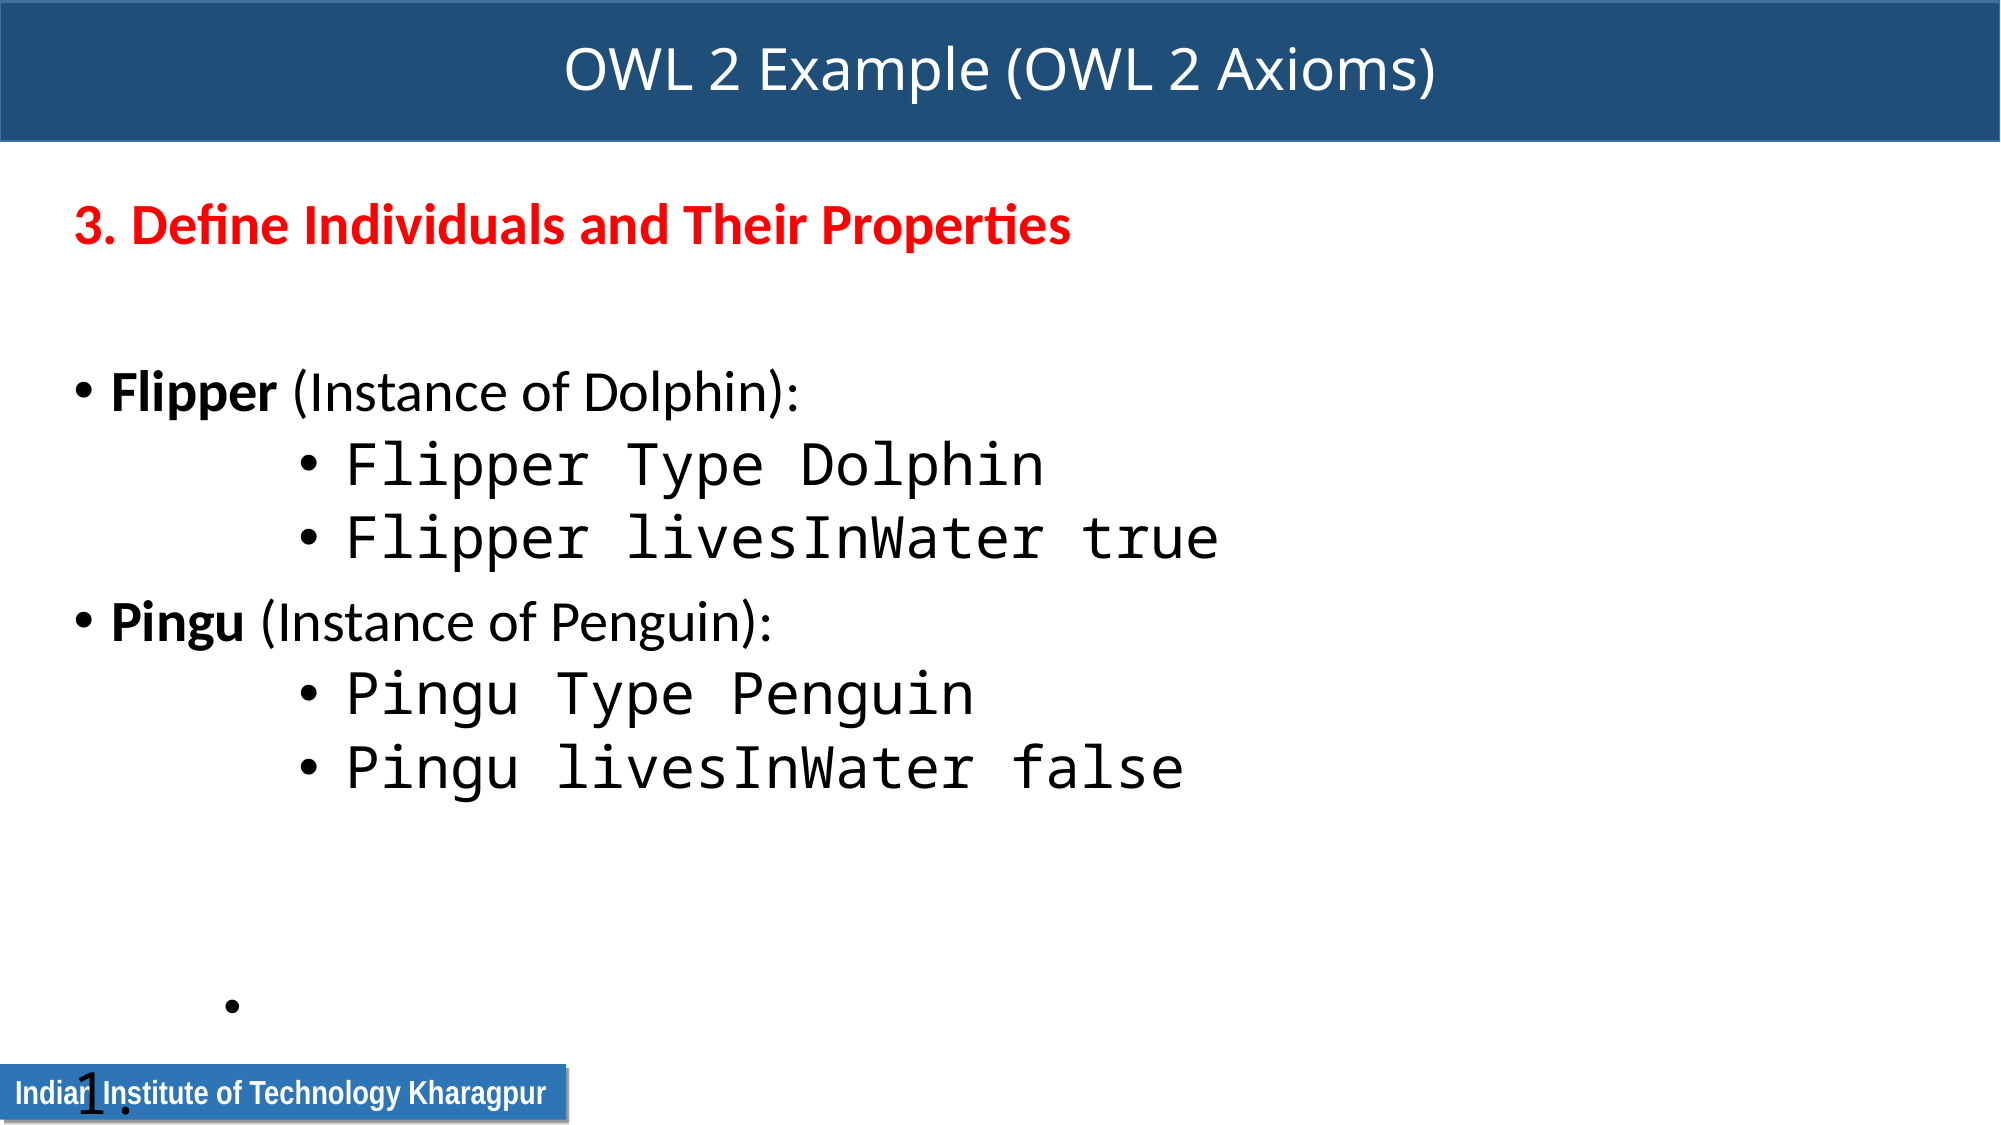

OWL 2 Example (OWL 2 Axioms)
# 3. Define Individuals and Their Properties
Flipper (Instance of Dolphin):
Flipper Type Dolphin
Flipper livesInWater true
Pingu (Instance of Penguin):
Pingu Type Penguin
Pingu livesInWater false